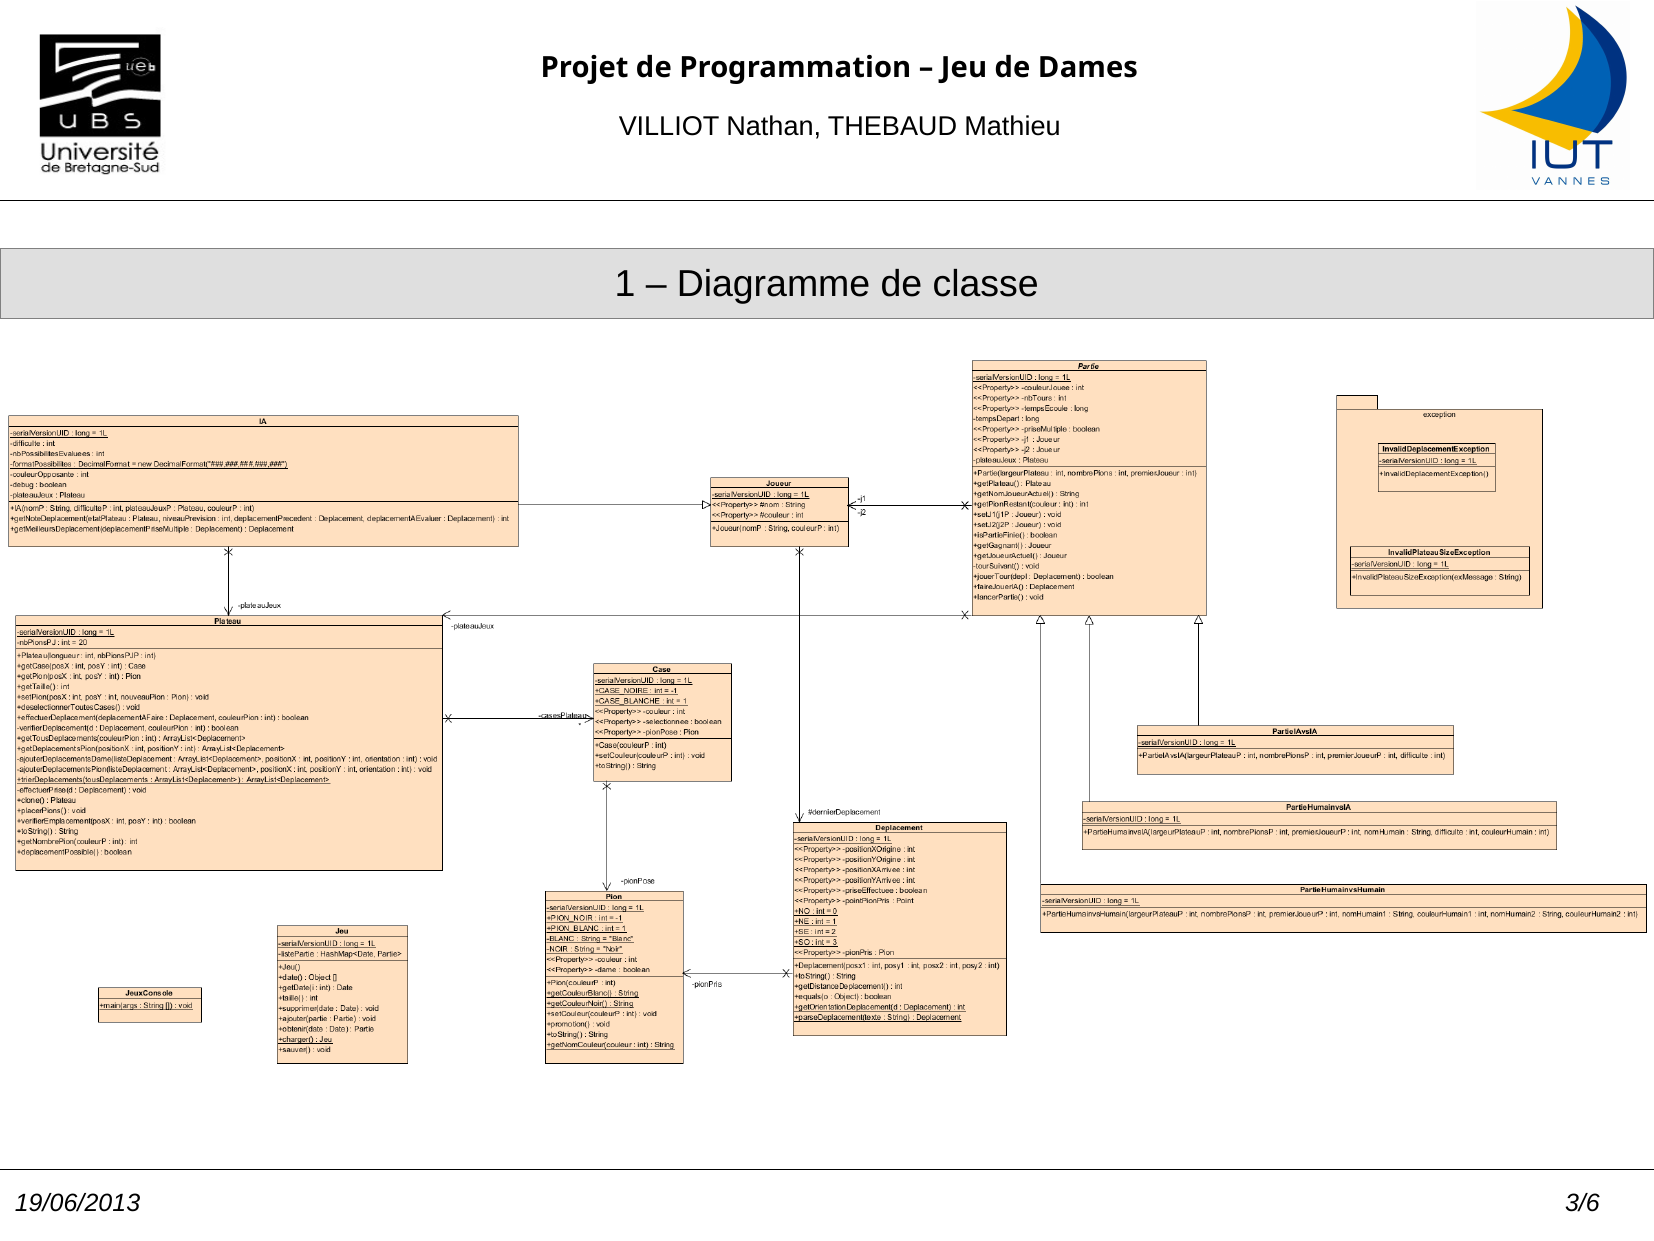

Projet de Programmation – Jeu de Dames
VILLIOT Nathan, THEBAUD Mathieu
1 – Diagramme de classe